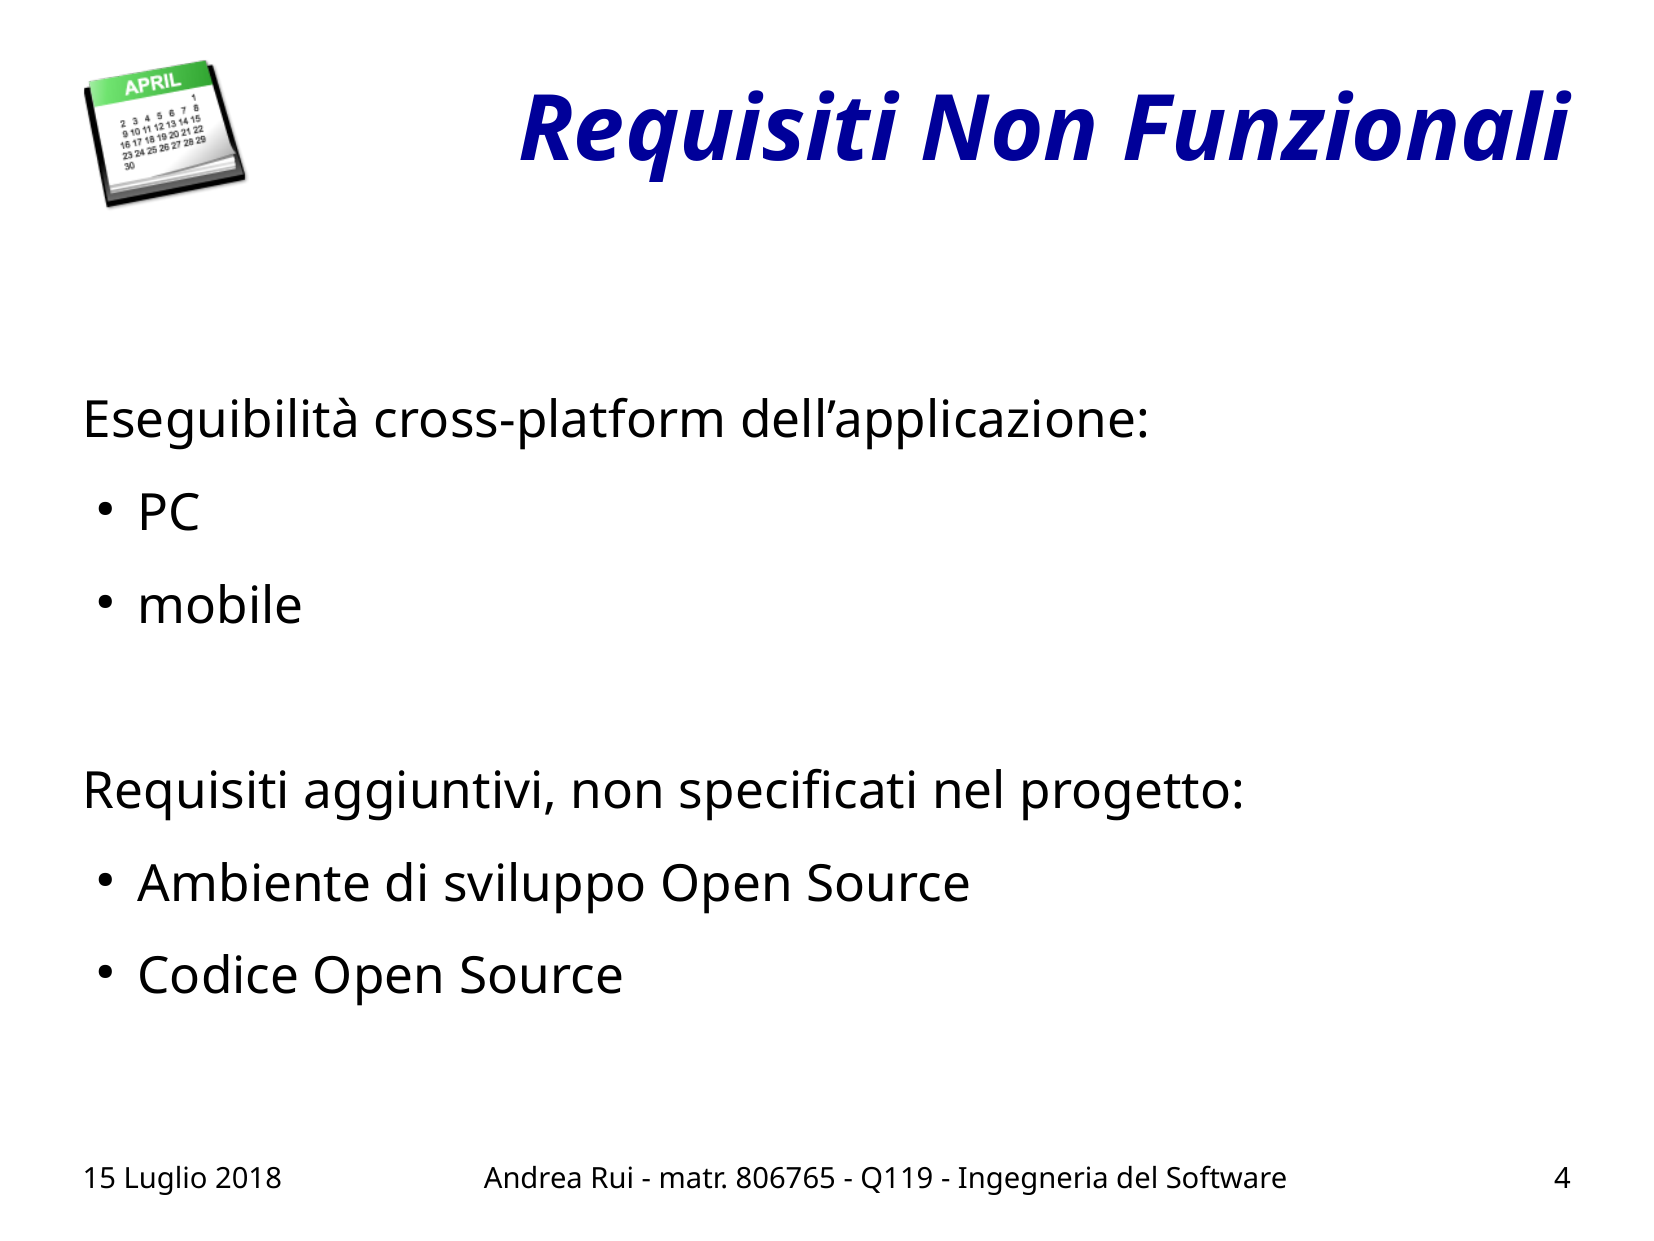

# Requisiti Non Funzionali
Eseguibilità cross-platform dell’applicazione:
PC
mobile
Requisiti aggiuntivi, non specificati nel progetto:
Ambiente di sviluppo Open Source
Codice Open Source
15 Luglio 2018
Andrea Rui - matr. 806765 - Q119 - Ingegneria del Software
4